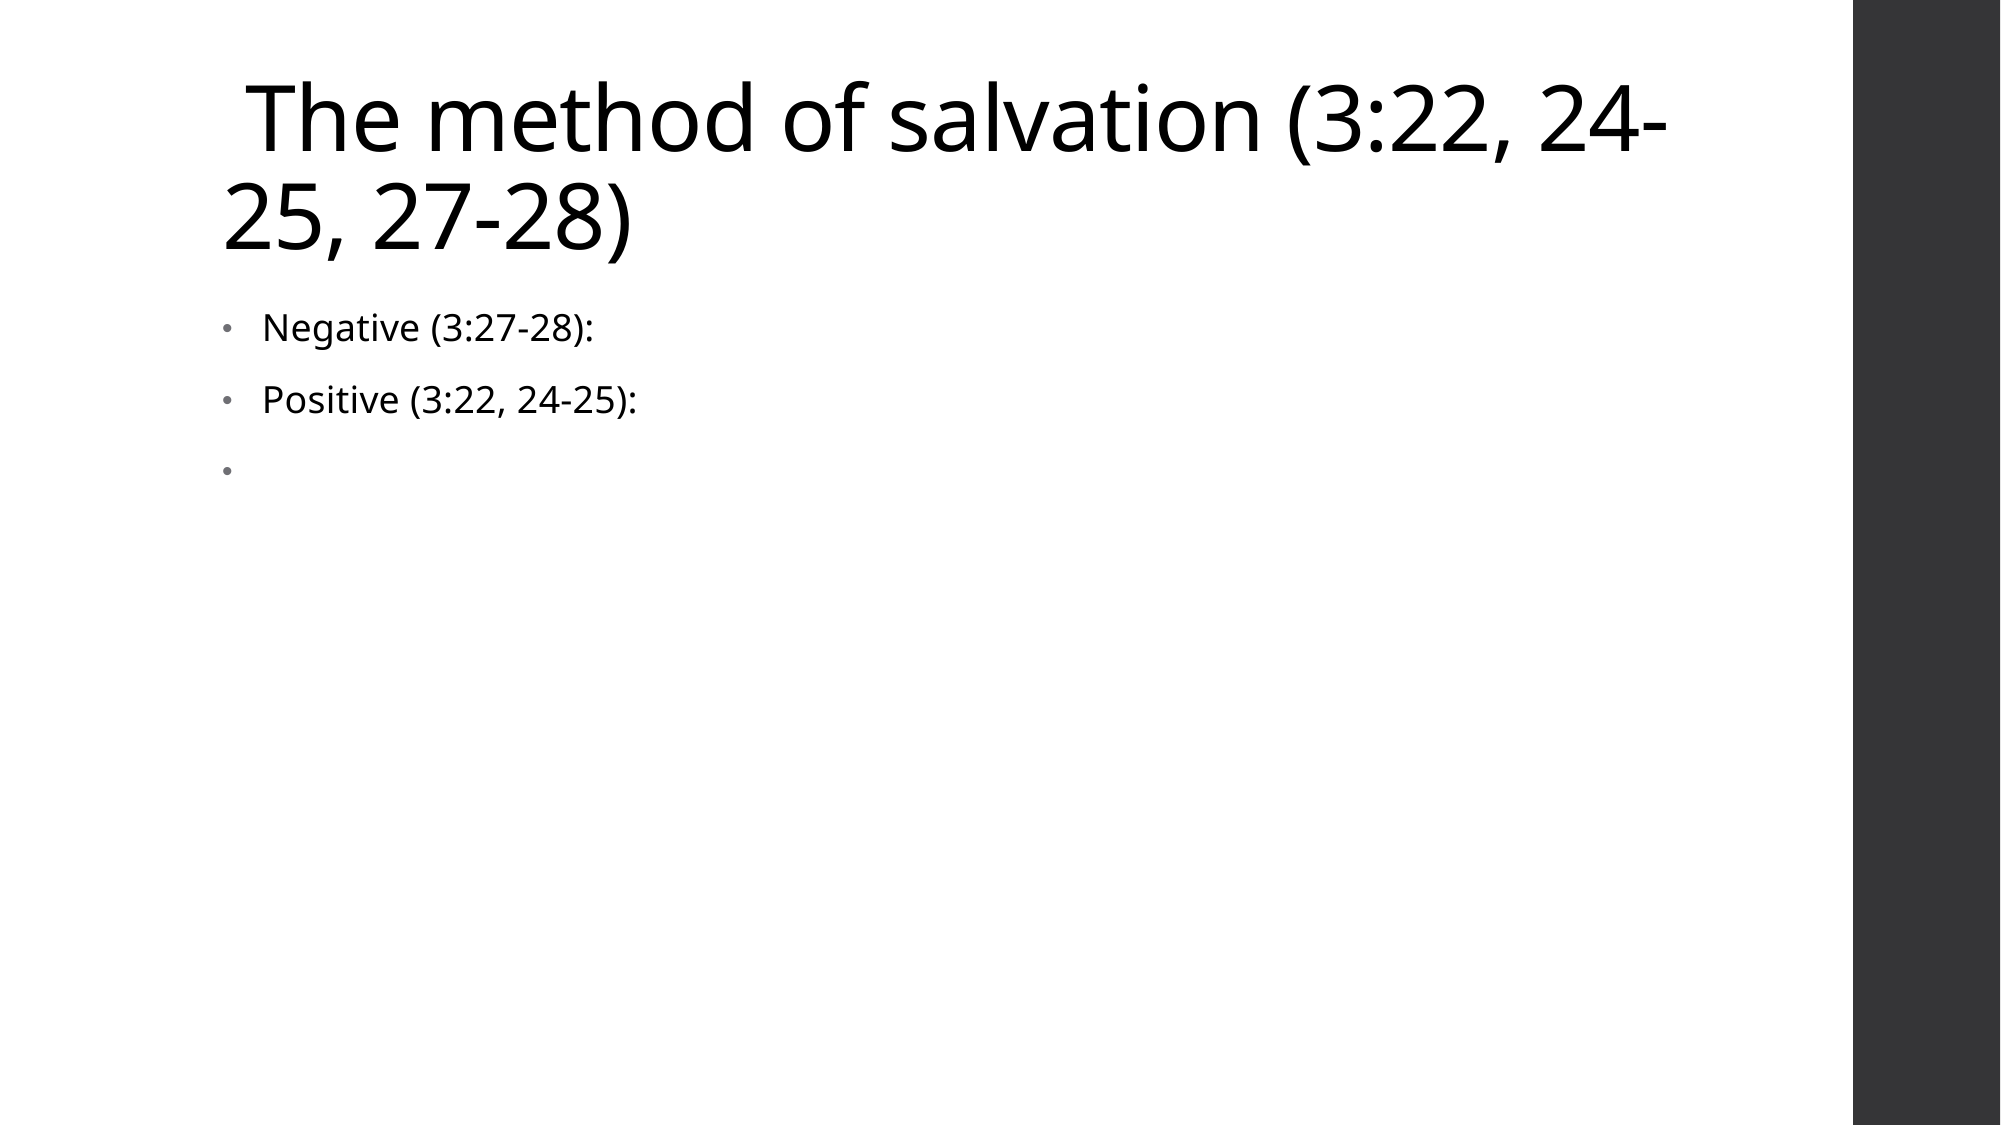

# The method of salvation (3:22, 24-25, 27-28)
 Negative (3:27-28):
 Positive (3:22, 24-25):